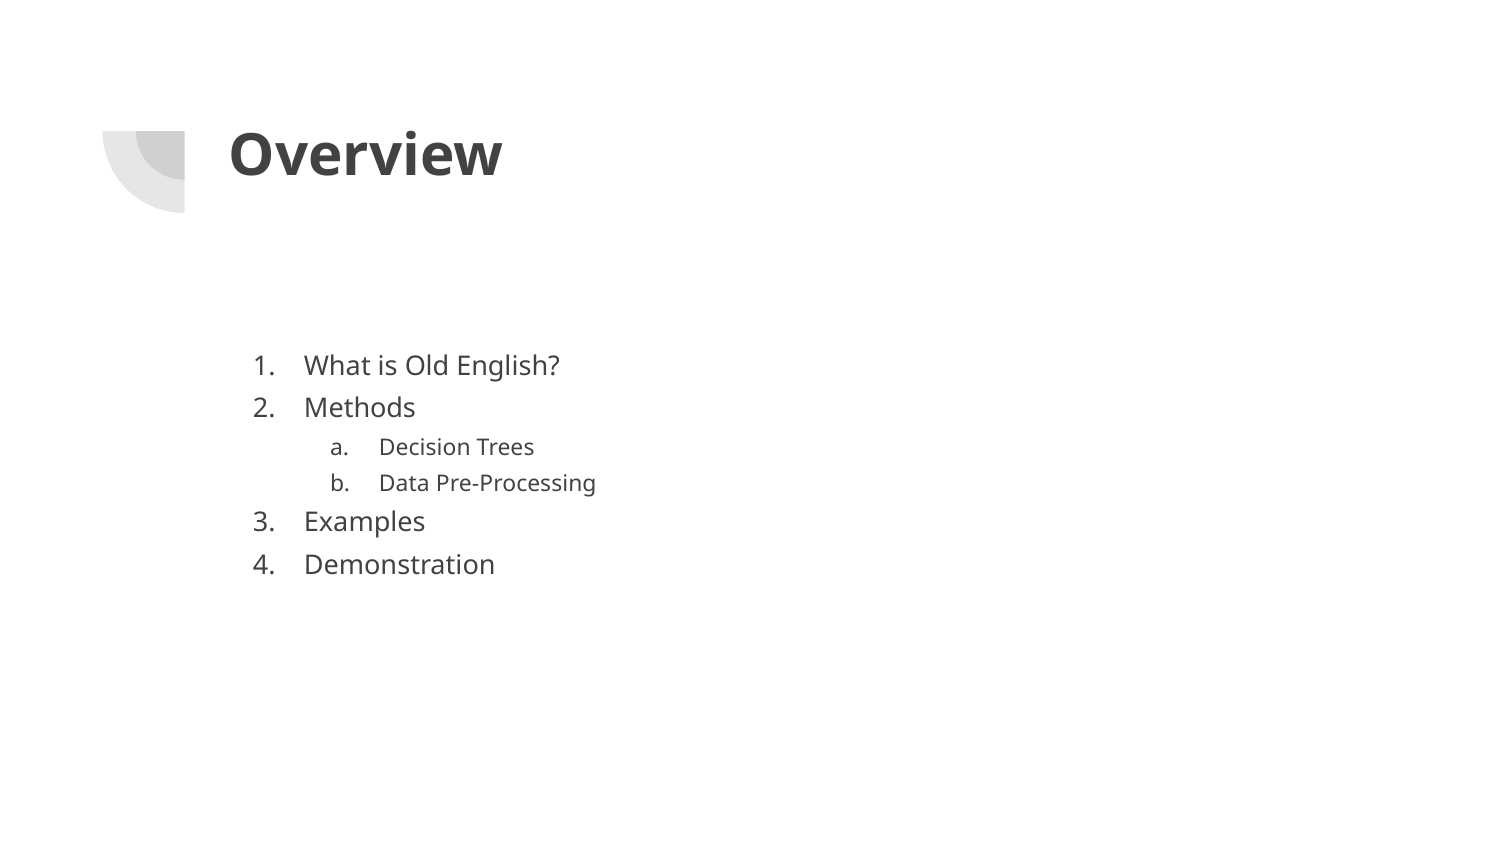

# Overview
What is Old English?
Methods
Decision Trees
Data Pre-Processing
Examples
Demonstration